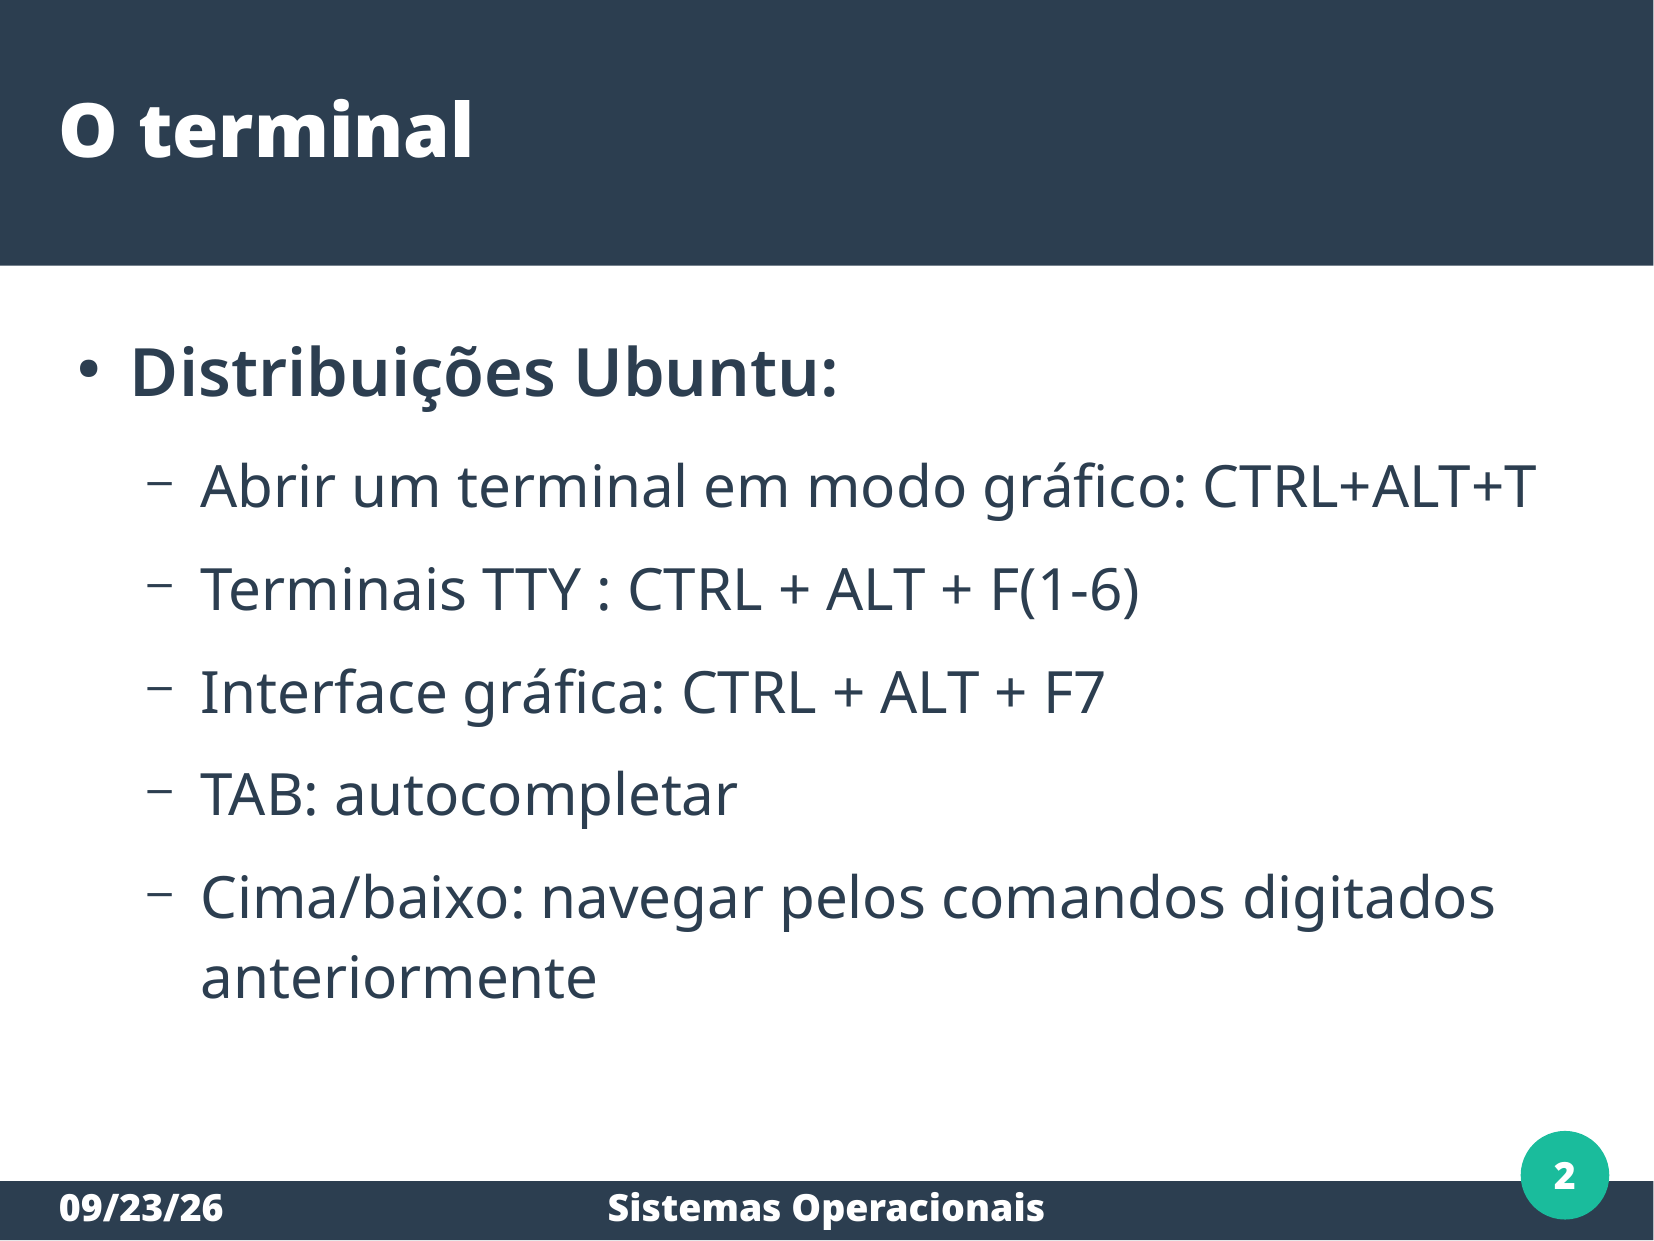

O terminal
# Distribuições Ubuntu:
Abrir um terminal em modo gráfico: CTRL+ALT+T
Terminais TTY : CTRL + ALT + F(1-6)
Interface gráfica: CTRL + ALT + F7
TAB: autocompletar
Cima/baixo: navegar pelos comandos digitados anteriormente
2
Sistemas Operacionais